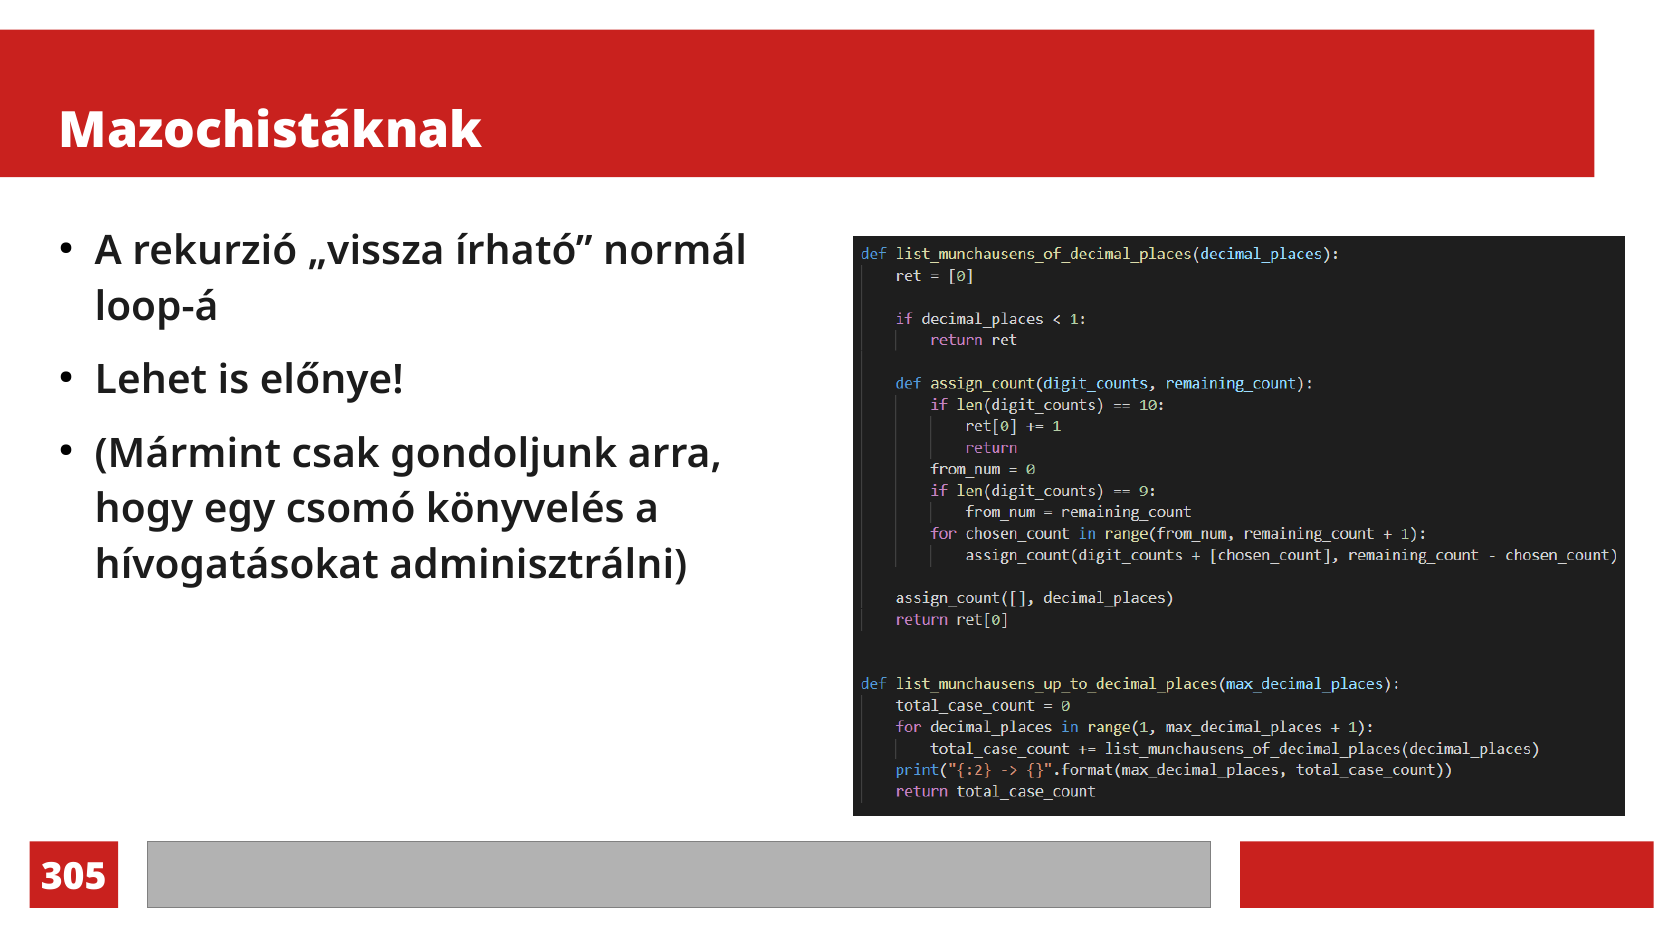

# Mazochistáknak
A rekurzió „vissza írható” normál loop-á
Lehet is előnye!
(Mármint csak gondoljunk arra, hogy egy csomó könyvelés a hívogatásokat adminisztrálni)
305